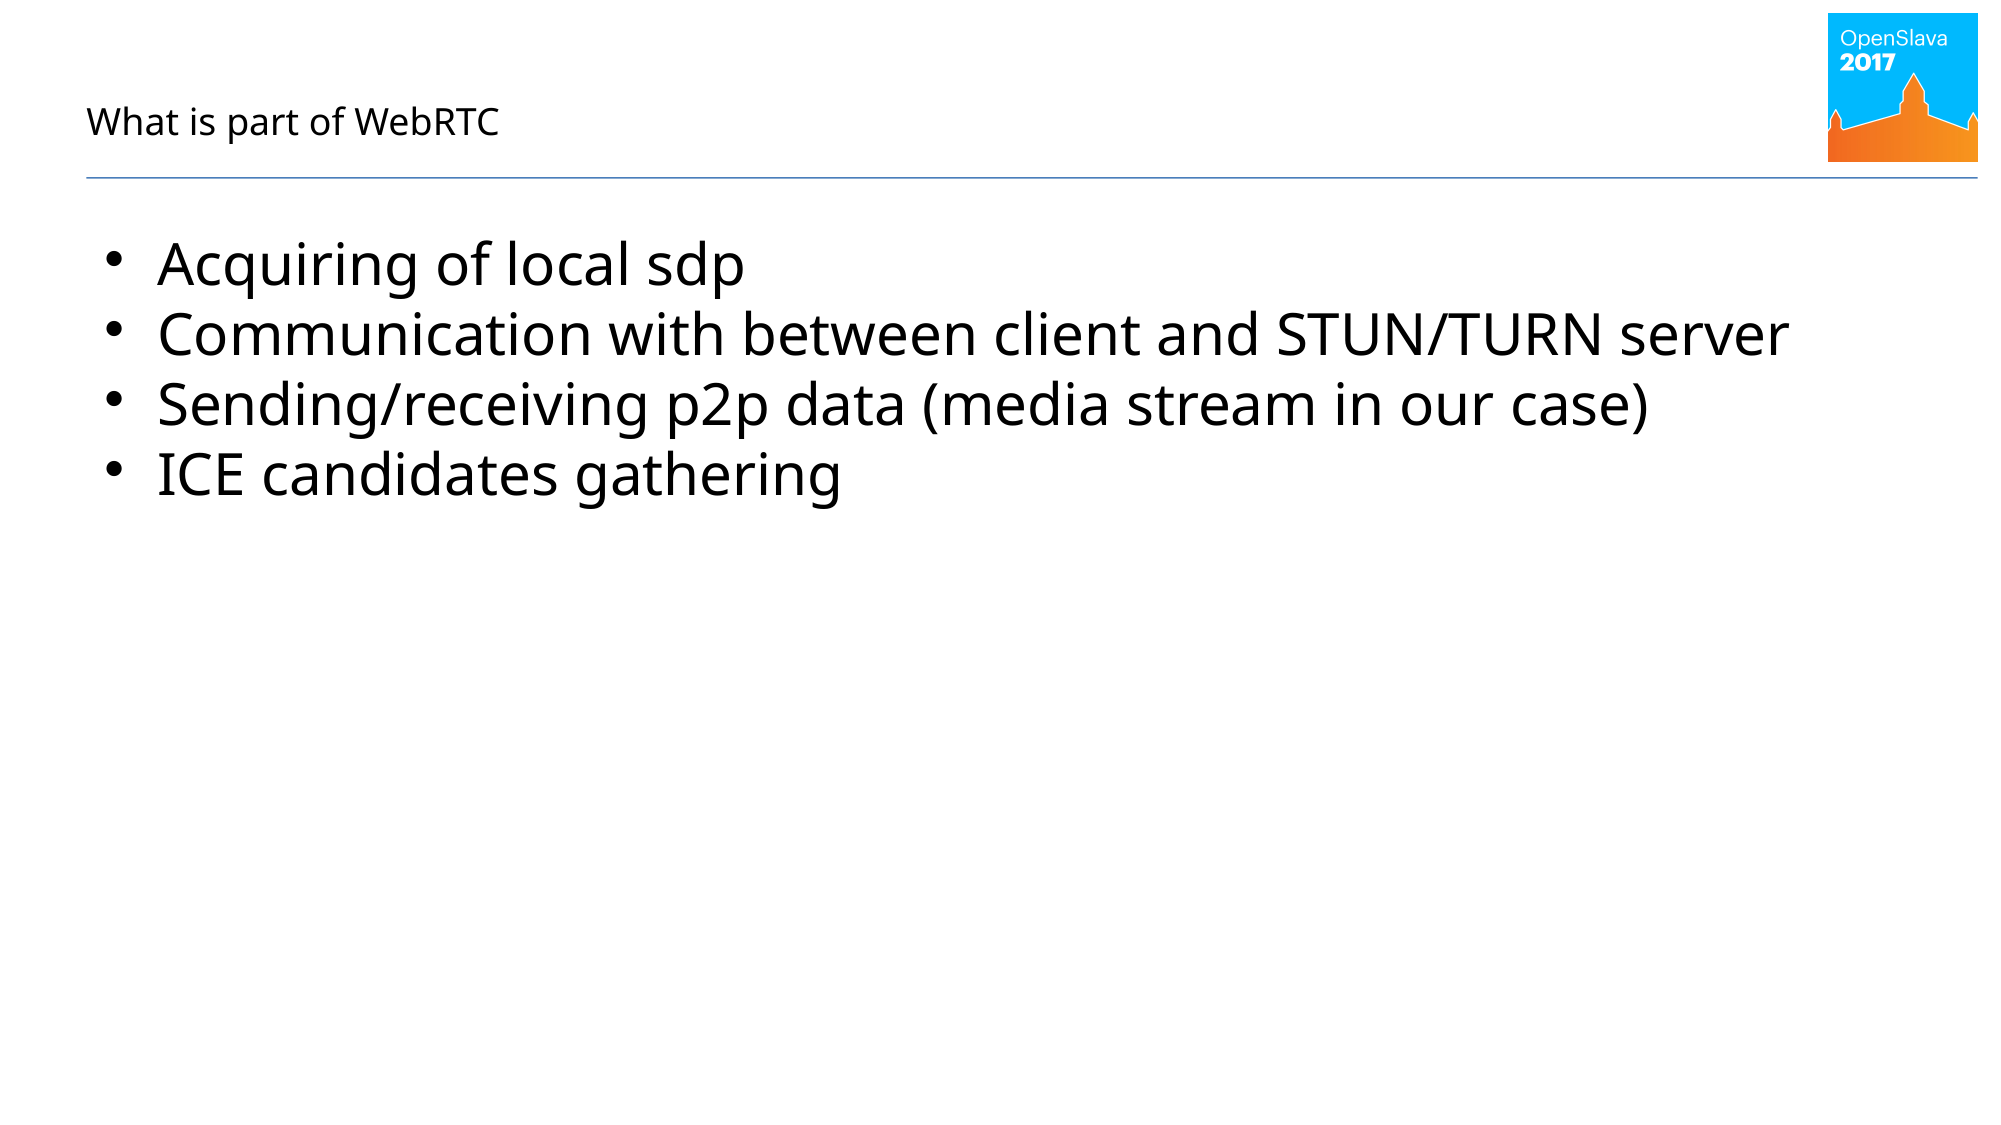

What is part of WebRTC
Acquiring of local sdp
Communication with between client and STUN/TURN server
Sending/receiving p2p data (media stream in our case)
ICE candidates gathering